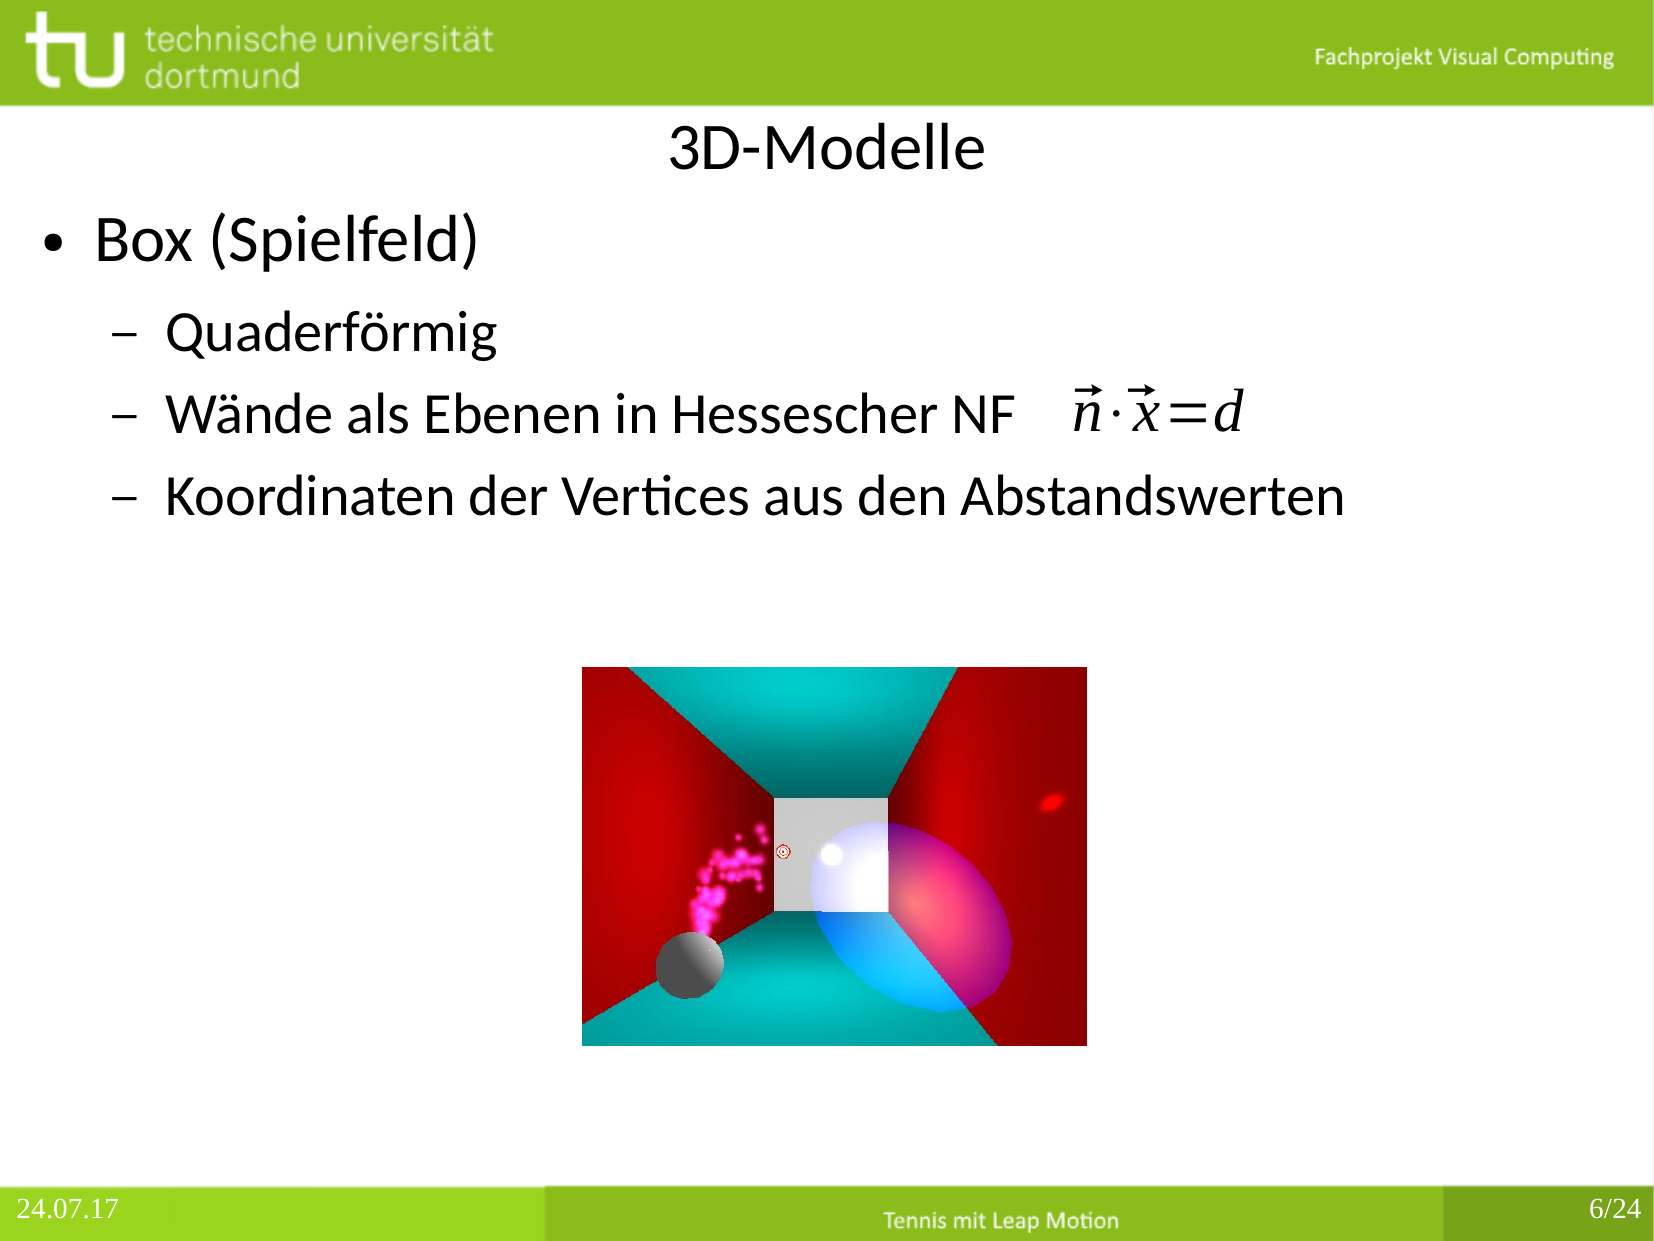

# 3D-Modelle
Box (Spielfeld)
Quaderförmig
Wände als Ebenen in Hessescher NF
Koordinaten der Vertices aus den Abstandswerten
24.07.17
6